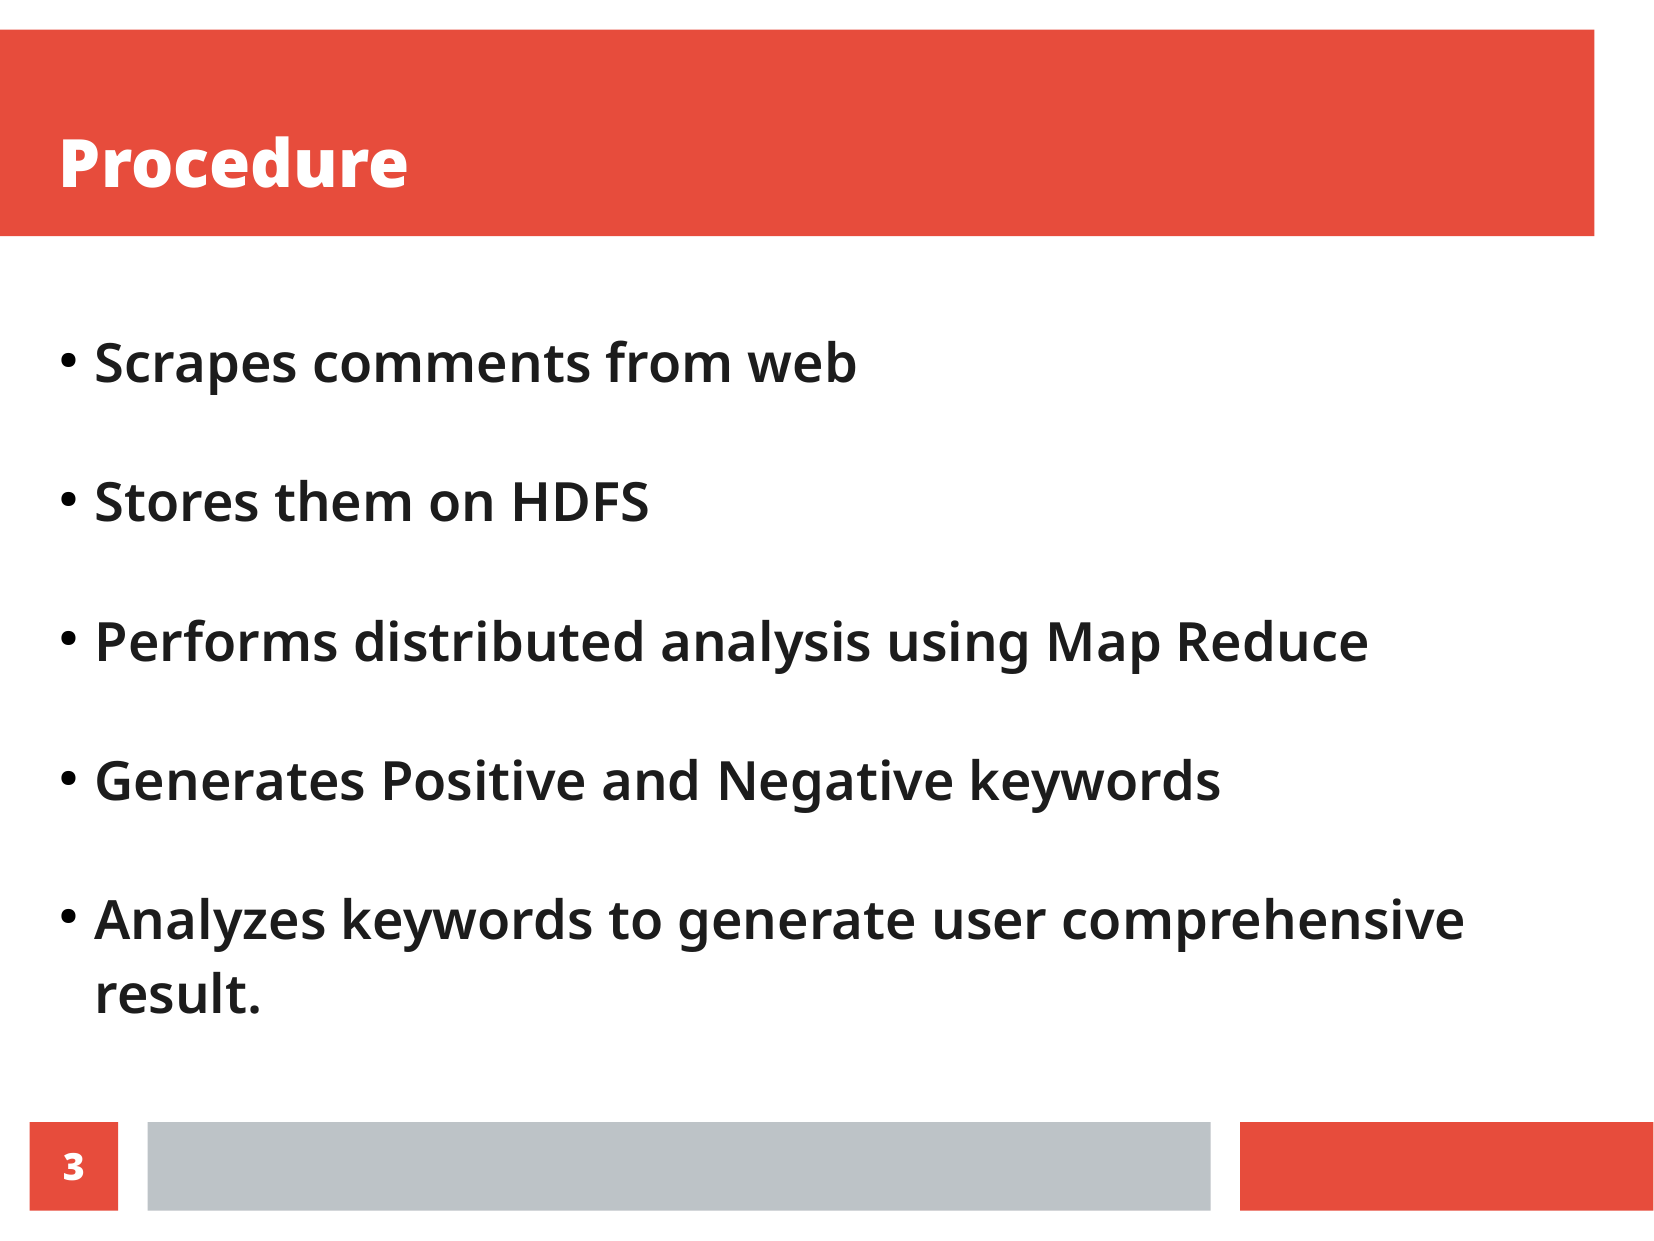

# Procedure
Scrapes comments from web
Stores them on HDFS
Performs distributed analysis using Map Reduce
Generates Positive and Negative keywords
Analyzes keywords to generate user comprehensive result.
3